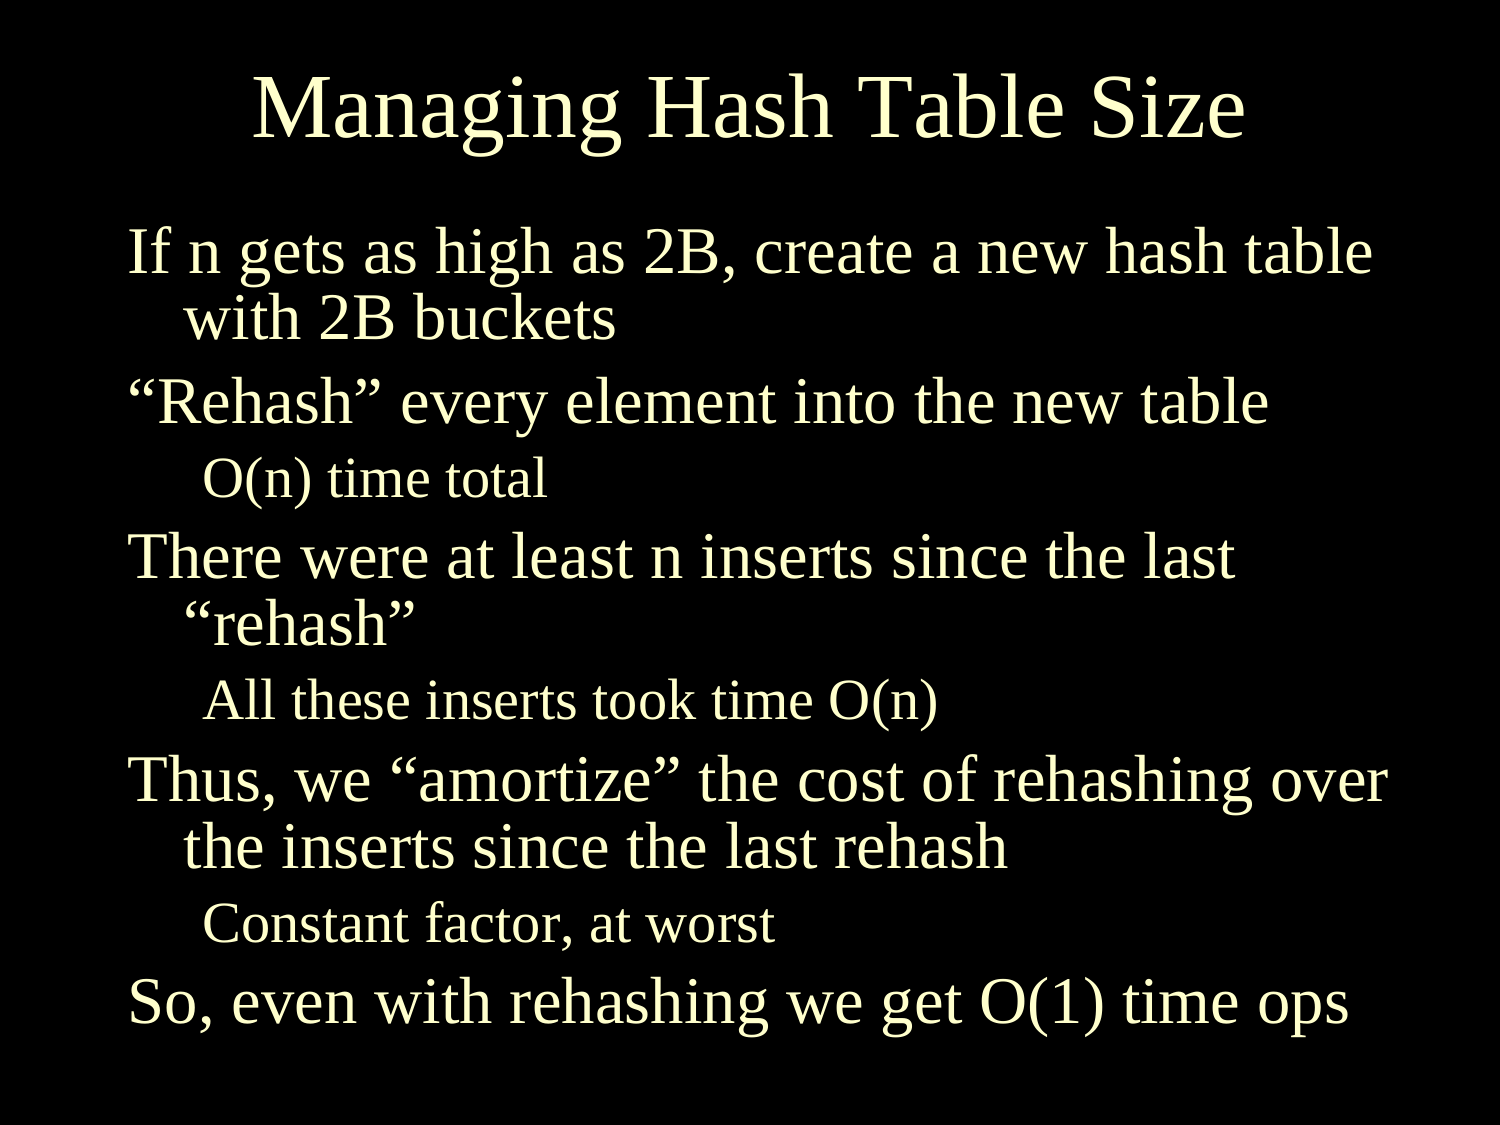

# Managing Hash Table Size
If n gets as high as 2B, create a new hash table with 2B buckets
“Rehash” every element into the new table
O(n) time total
There were at least n inserts since the last “rehash”
All these inserts took time O(n)
Thus, we “amortize” the cost of rehashing over the inserts since the last rehash
Constant factor, at worst
So, even with rehashing we get O(1) time ops